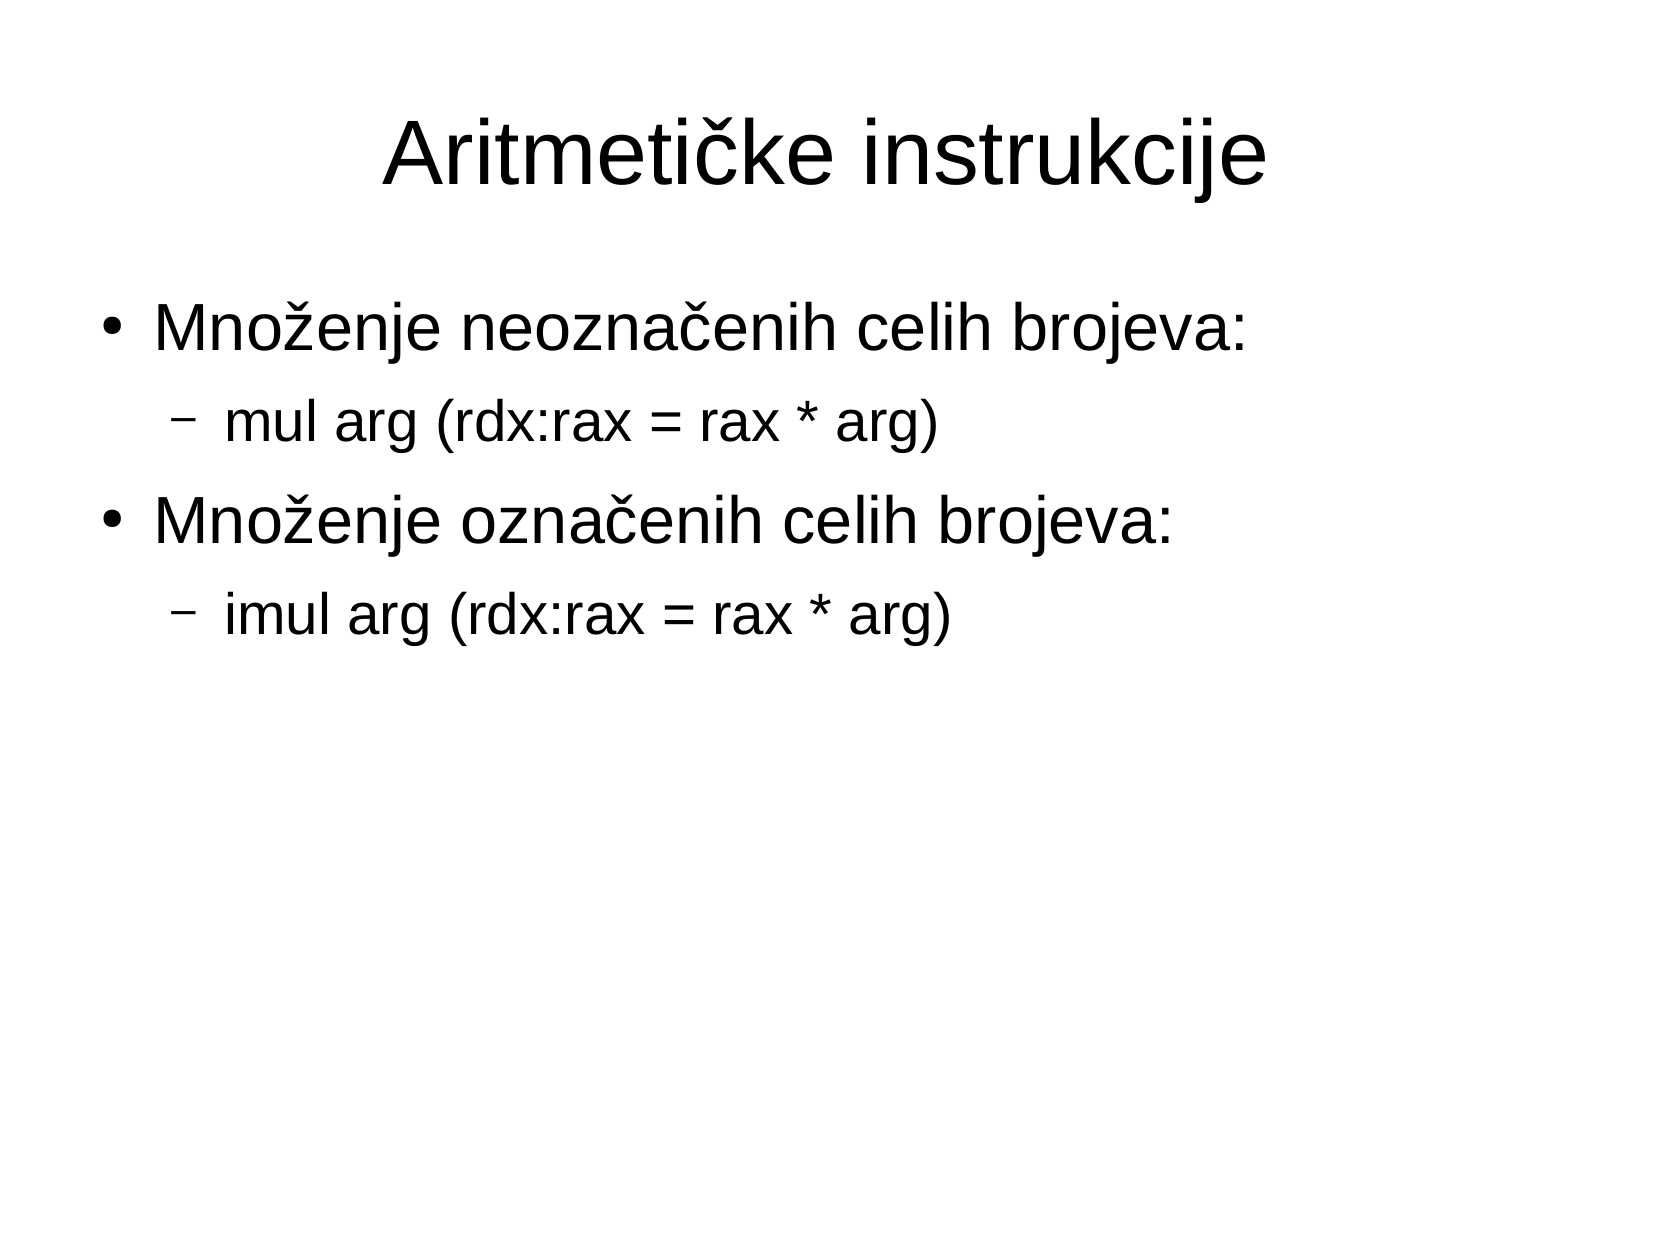

# Aritmetičke instrukcije
Množenje neoznačenih celih brojeva:
mul arg (rdx:rax = rax * arg)
Množenje označenih celih brojeva:
imul arg (rdx:rax = rax * arg)